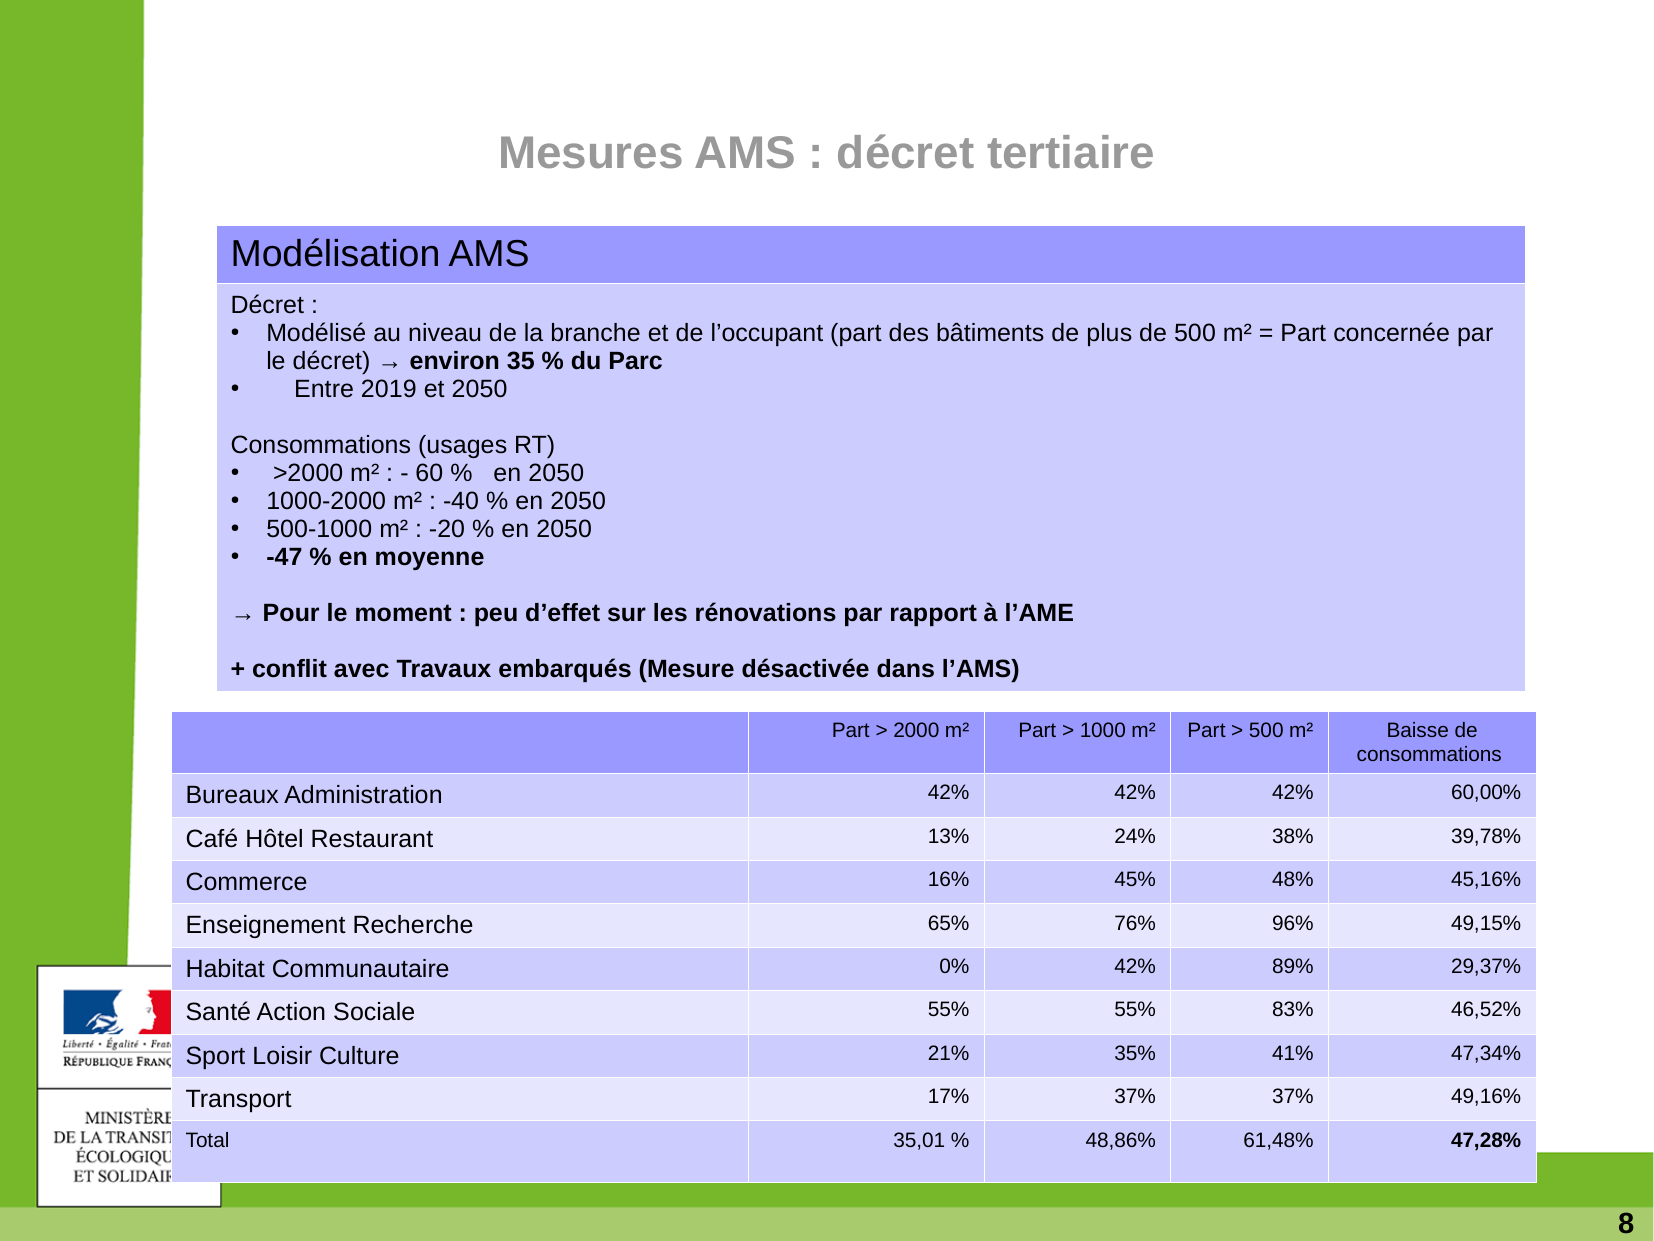

# Mesures AMS : décret tertiaire
| Modélisation AMS |
| --- |
| Décret : Modélisé au niveau de la branche et de l’occupant (part des bâtiments de plus de 500 m² = Part concernée par le décret) → environ 35 % du Parc Entre 2019 et 2050 Consommations (usages RT) >2000 m² : - 60 % en 2050 1000-2000 m² : -40 % en 2050 500-1000 m² : -20 % en 2050 -47 % en moyenne → Pour le moment : peu d’effet sur les rénovations par rapport à l’AME + conflit avec Travaux embarqués (Mesure désactivée dans l’AMS) |
| | Part > 2000 m² | Part > 1000 m² | Part > 500 m² | Baisse de consommations |
| --- | --- | --- | --- | --- |
| Bureaux Administration | 42% | 42% | 42% | 60,00% |
| Café Hôtel Restaurant | 13% | 24% | 38% | 39,78% |
| Commerce | 16% | 45% | 48% | 45,16% |
| Enseignement Recherche | 65% | 76% | 96% | 49,15% |
| Habitat Communautaire | 0% | 42% | 89% | 29,37% |
| Santé Action Sociale | 55% | 55% | 83% | 46,52% |
| Sport Loisir Culture | 21% | 35% | 41% | 47,34% |
| Transport | 17% | 37% | 37% | 49,16% |
| Total | 35,01 % | 48,86% | 61,48% | 47,28% |